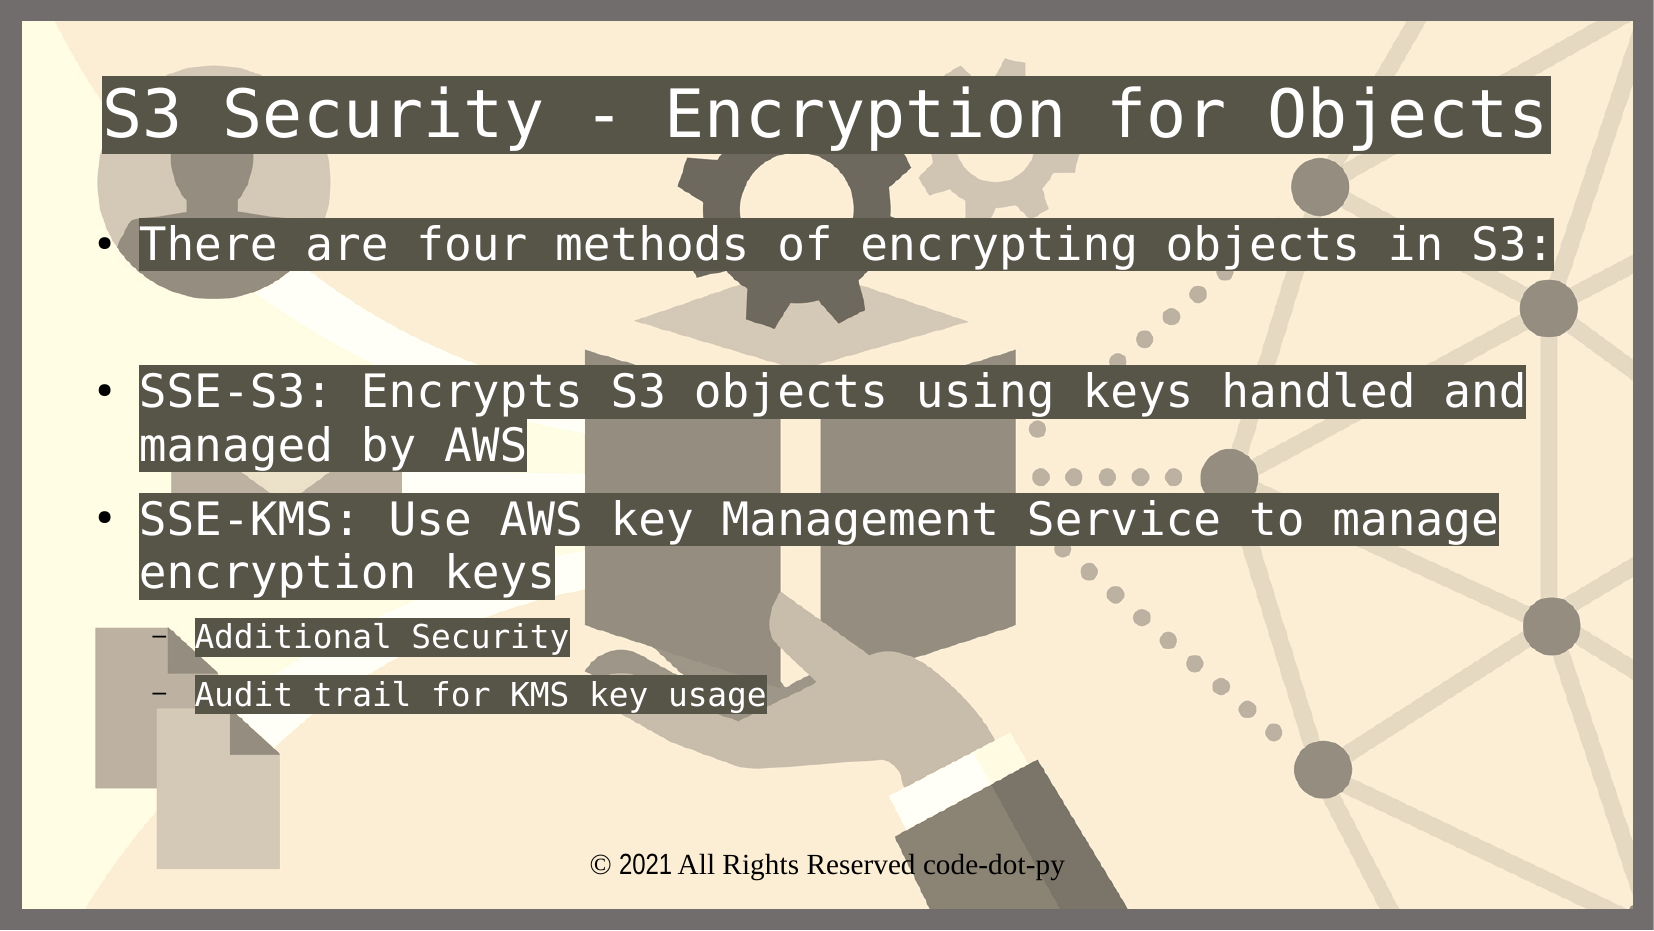

# S3 Security - Encryption for Objects
There are four methods of encrypting objects in S3:
SSE-S3: Encrypts S3 objects using keys handled and managed by AWS
SSE-KMS: Use AWS key Management Service to manage encryption keys
Additional Security
Audit trail for KMS key usage